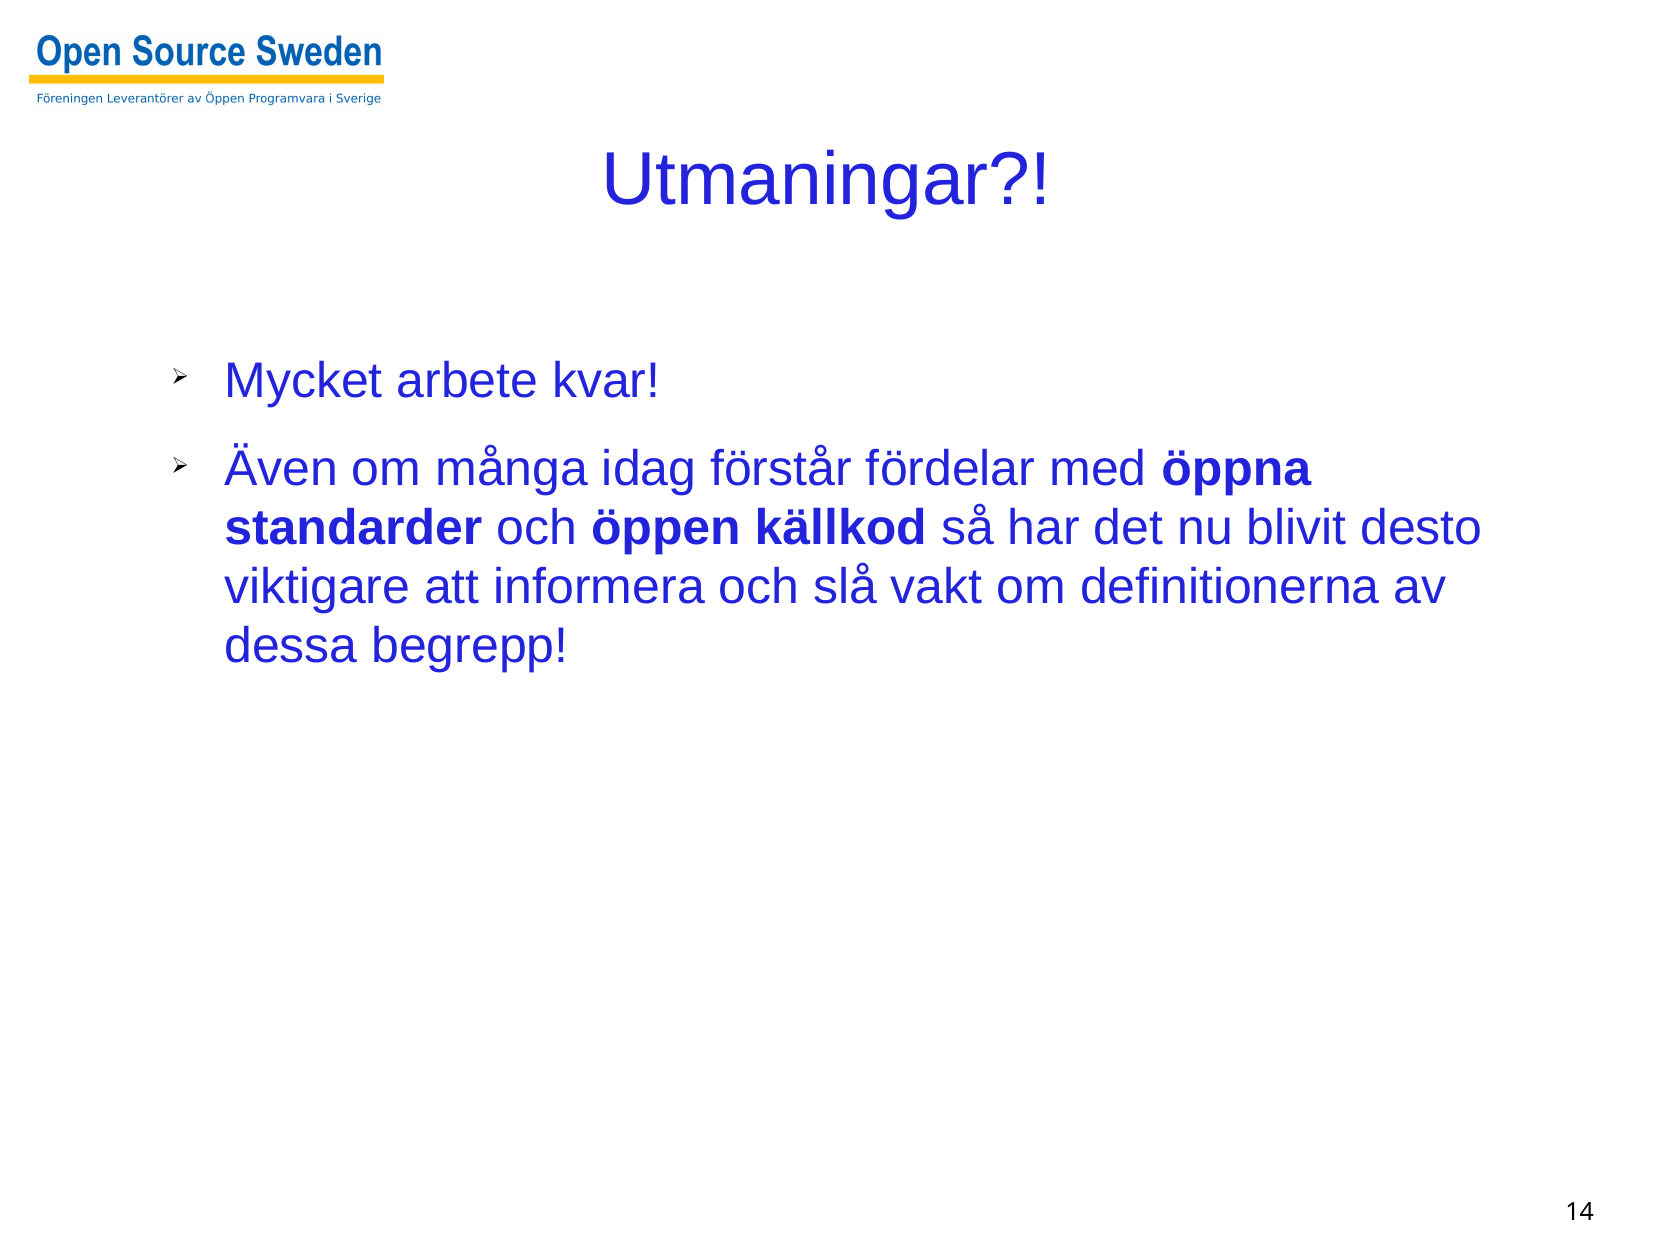

Utmaningar?!
# Mycket arbete kvar!
Även om många idag förstår fördelar med öppna standarder och öppen källkod så har det nu blivit desto viktigare att informera och slå vakt om definitionerna av dessa begrepp!